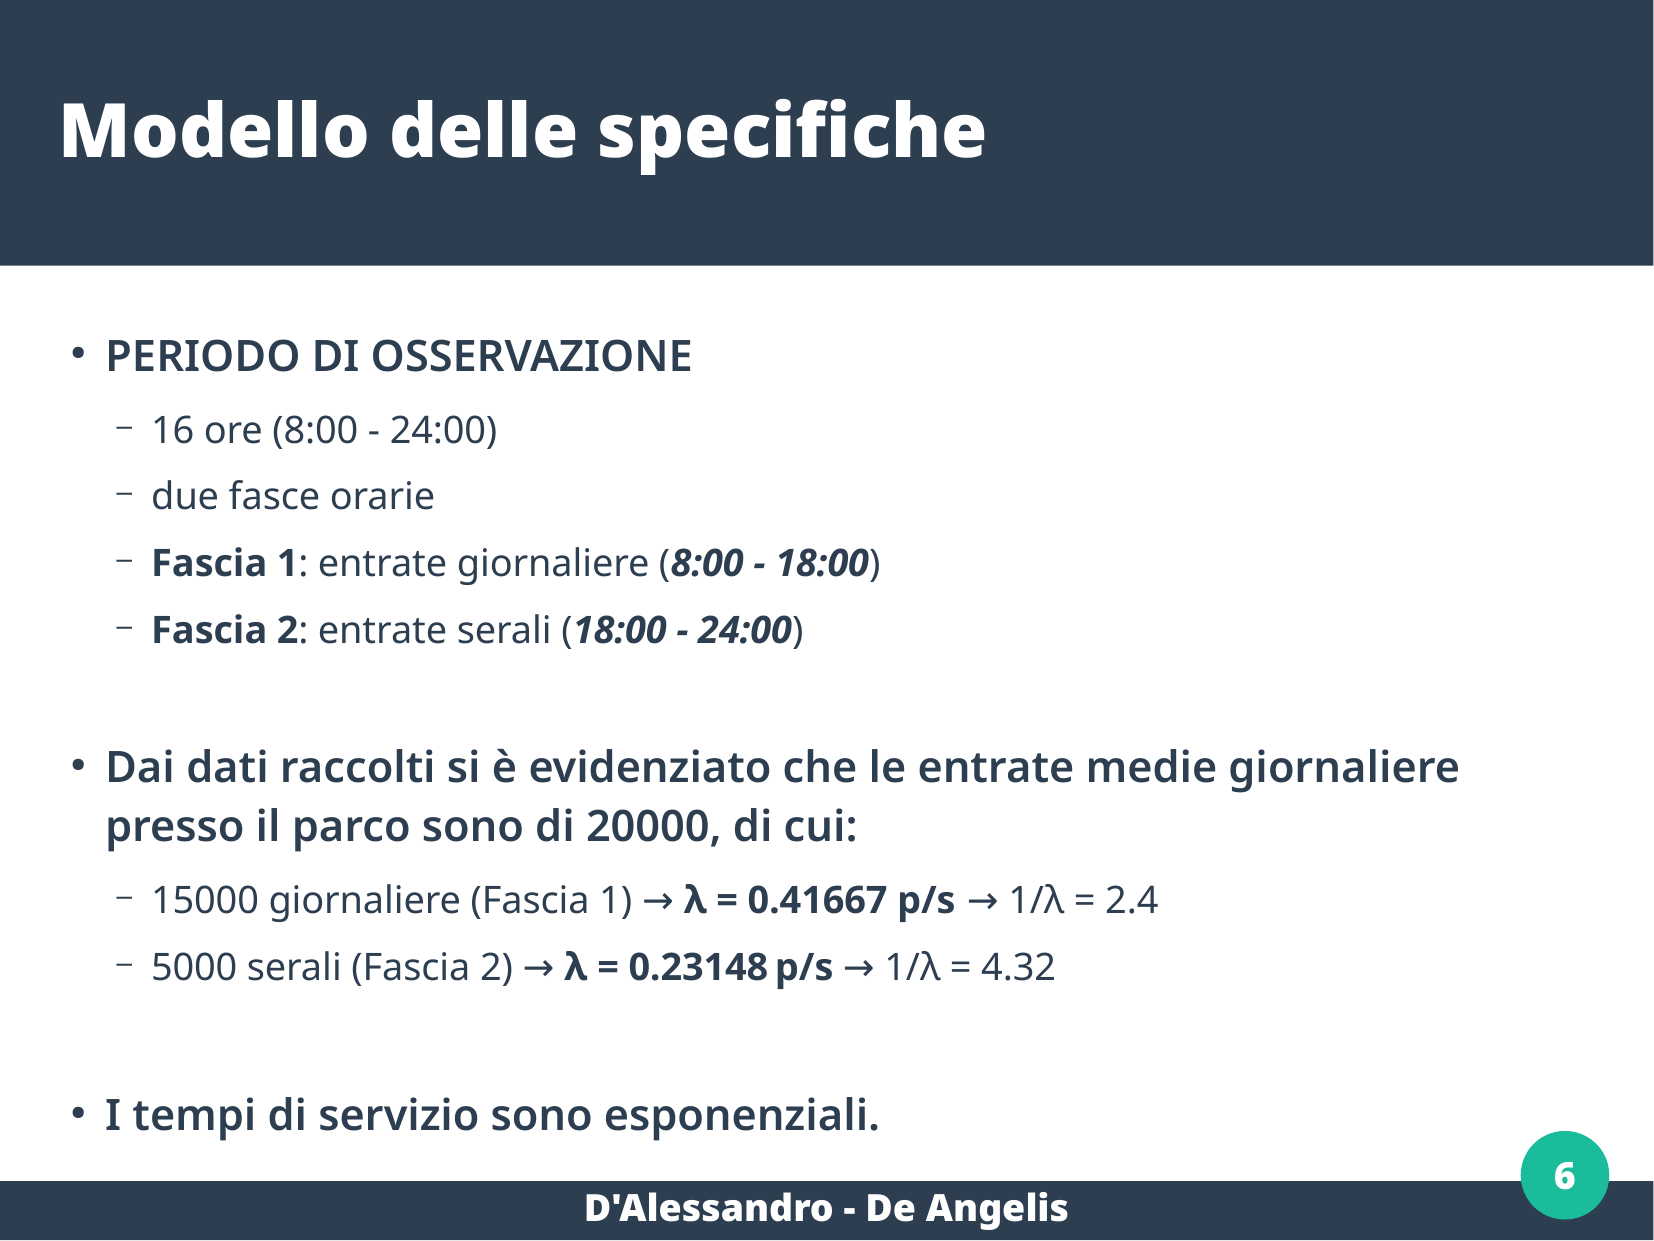

# Modello delle specifiche
PERIODO DI OSSERVAZIONE
16 ore (8:00 - 24:00)
due fasce orarie
Fascia 1: entrate giornaliere (8:00 - 18:00)
Fascia 2: entrate serali (18:00 - 24:00)
Dai dati raccolti si è evidenziato che le entrate medie giornaliere presso il parco sono di 20000, di cui:
15000 giornaliere (Fascia 1) → λ = 0.41667 p/s	→ 1/λ = 2.4
5000 serali (Fascia 2) → λ = 0.23148	p/s → 1/λ = 4.32
I tempi di servizio sono esponenziali.
6
D'Alessandro - De Angelis